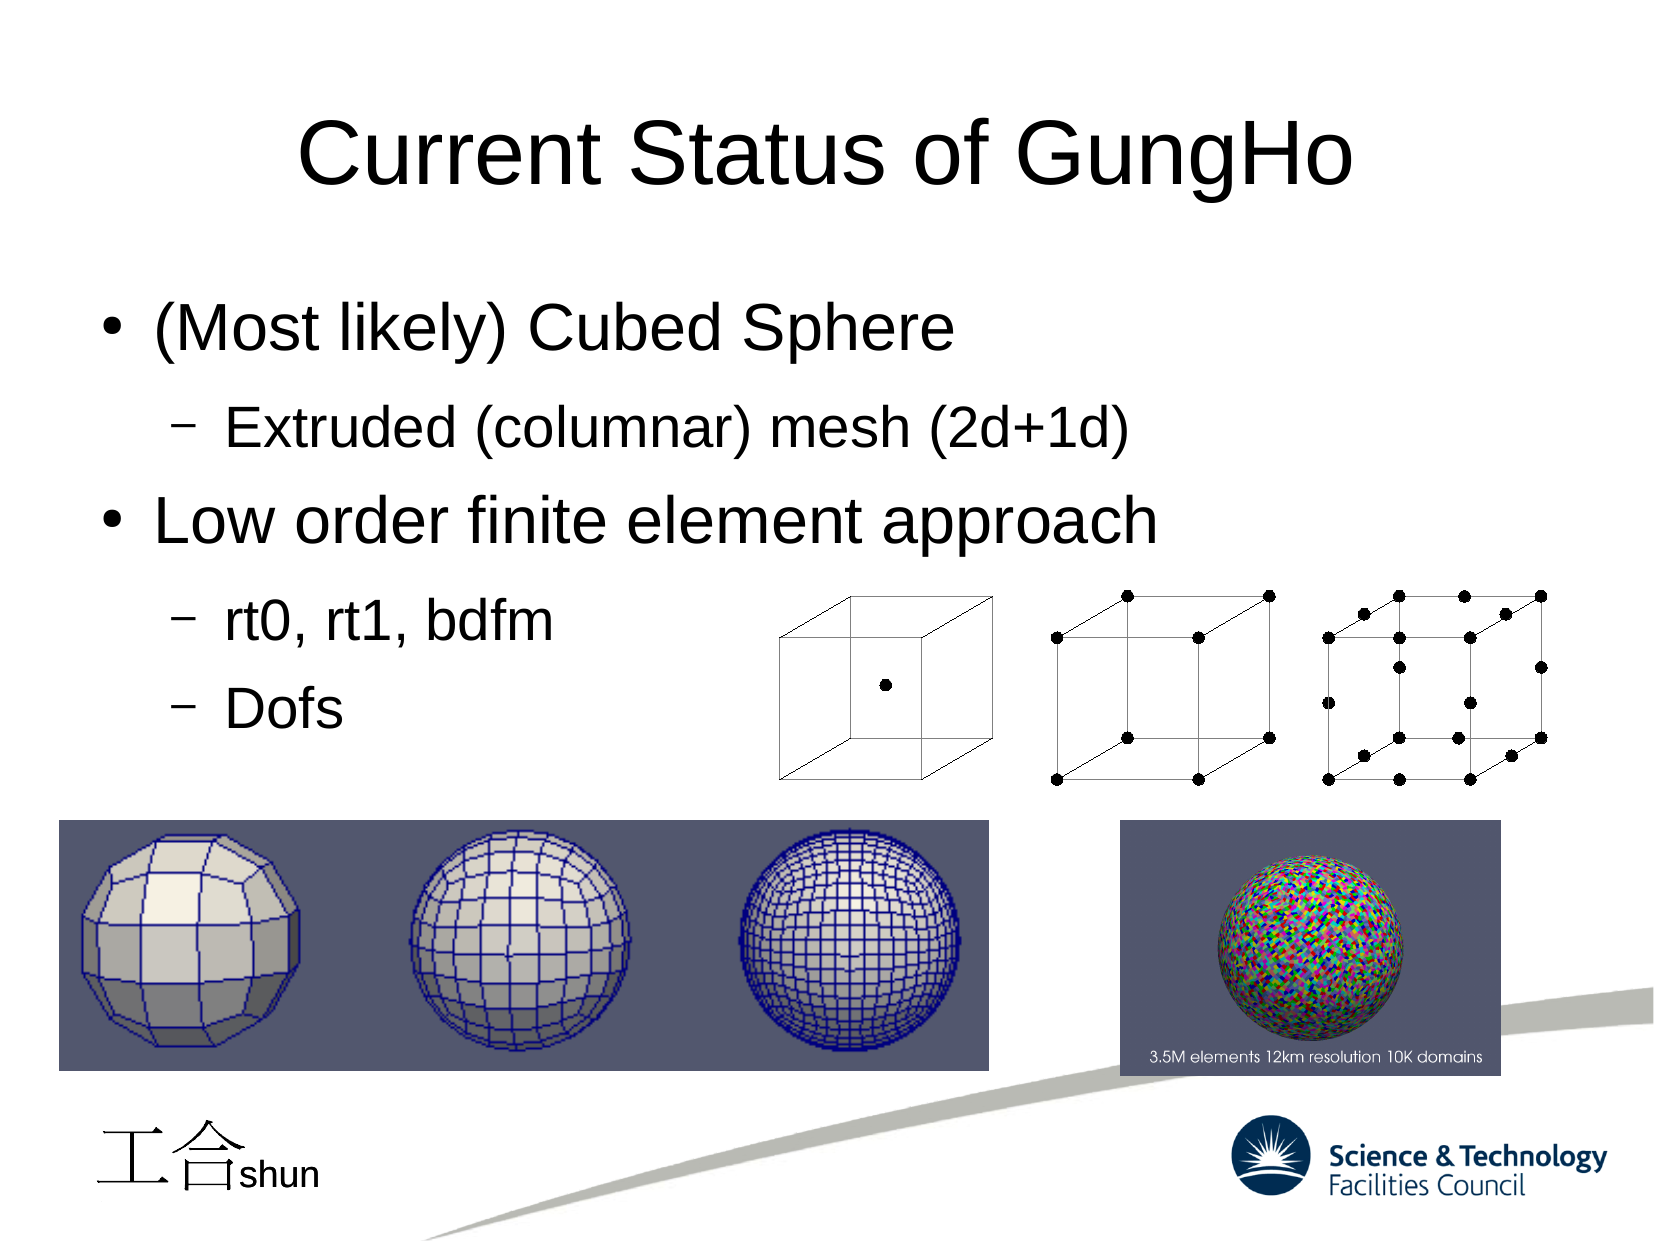

# Current Status of GungHo
(Most likely) Cubed Sphere
Extruded (columnar) mesh (2d+1d)
Low order finite element approach
rt0, rt1, bdfm
Dofs
shun